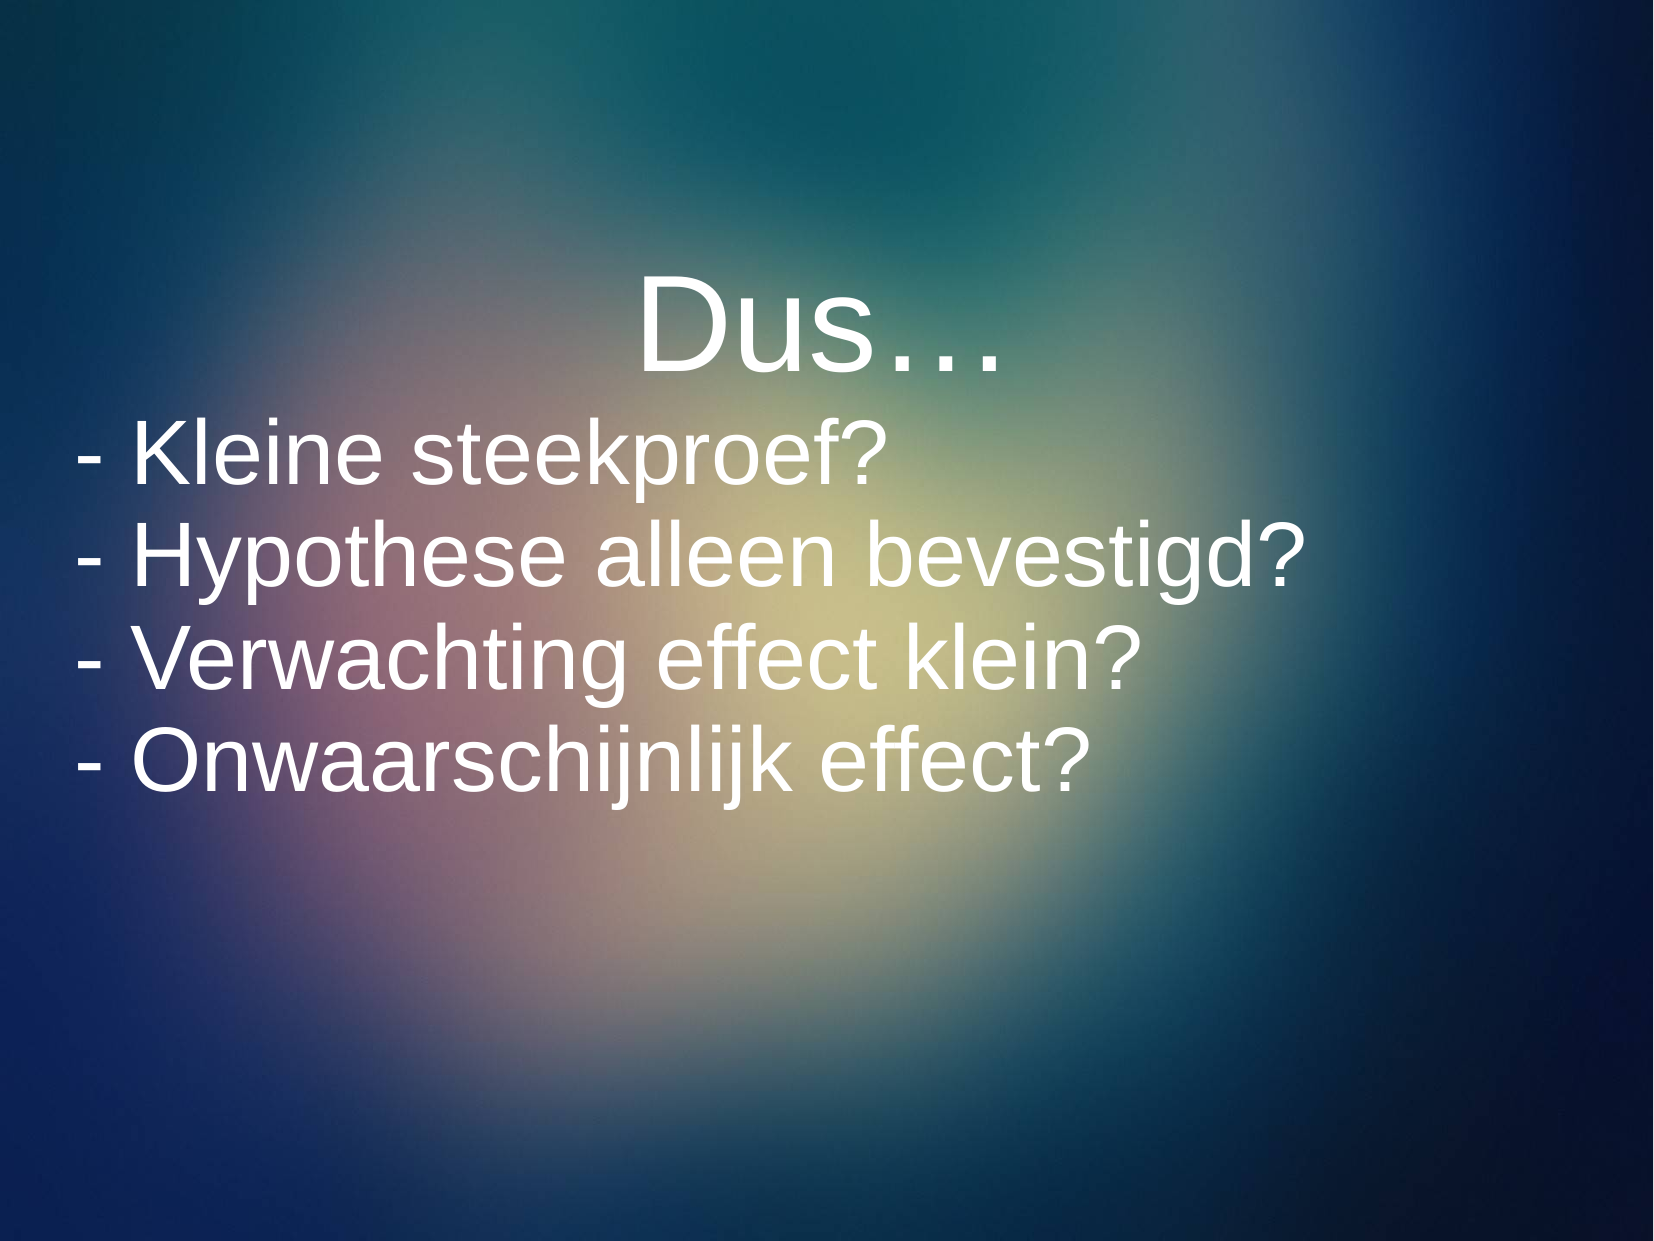

Dus…
- Kleine steekproef?
- Hypothese alleen bevestigd?
- Verwachting effect klein?
- Onwaarschijnlijk effect?